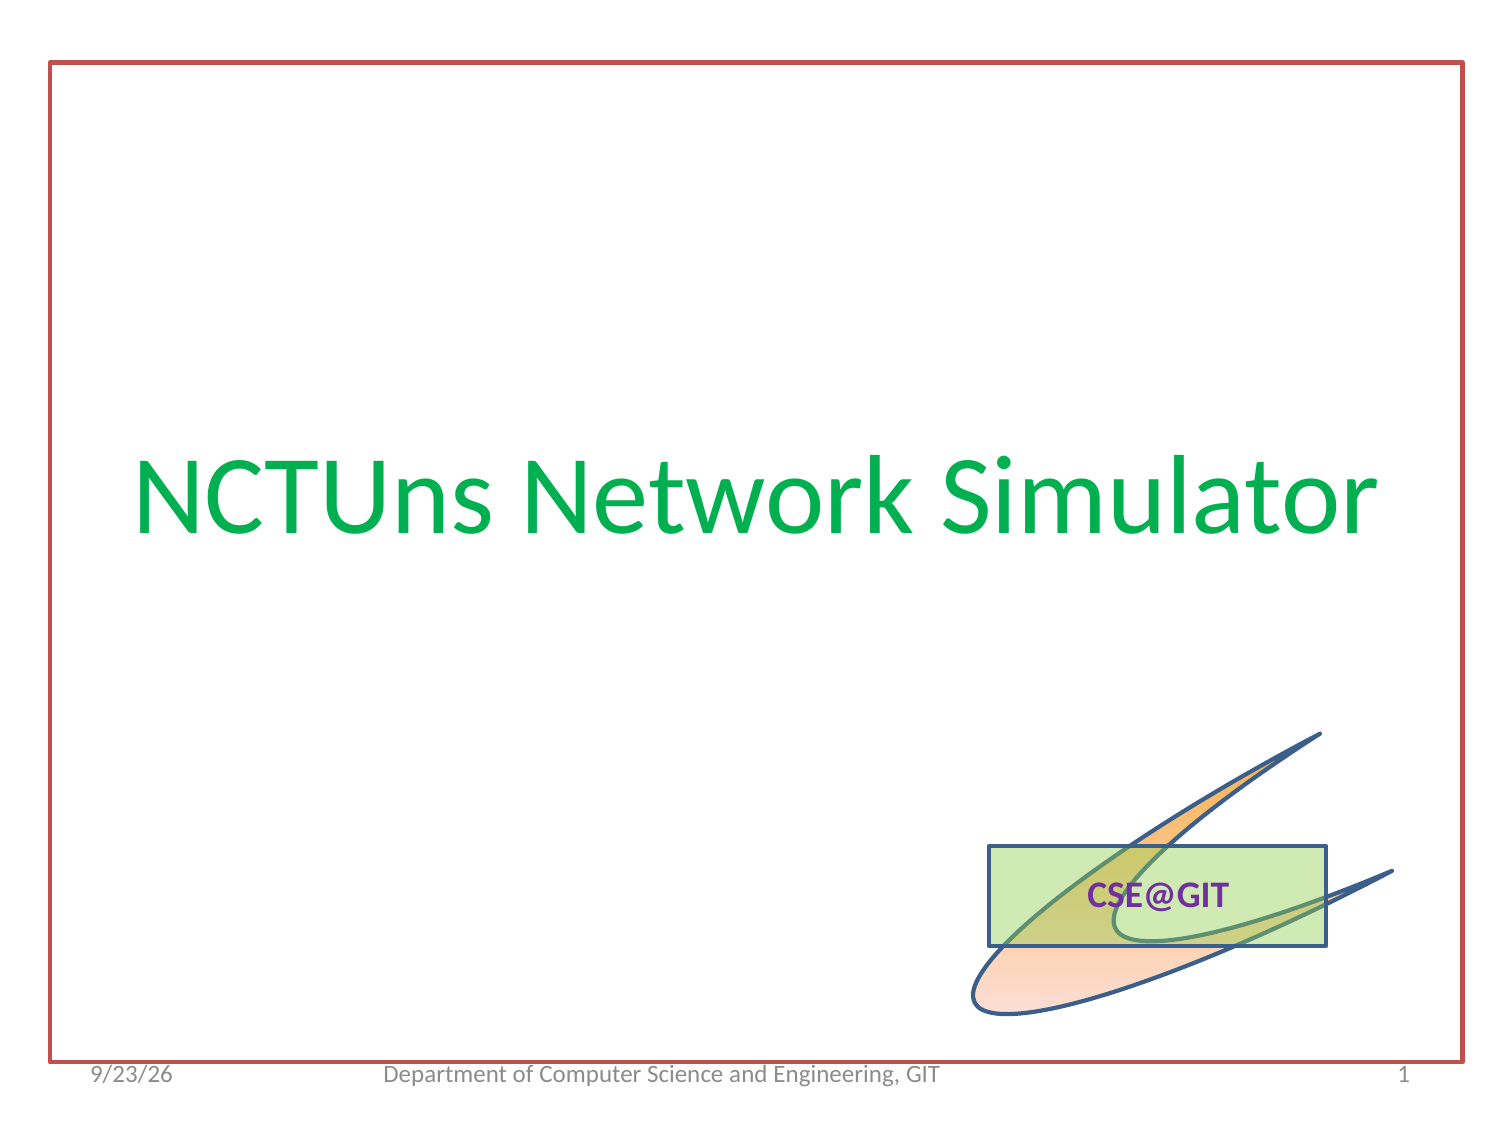

# NCTUns Network Simulator
 CSE@GIT
Department of Computer Science and Engineering, GIT